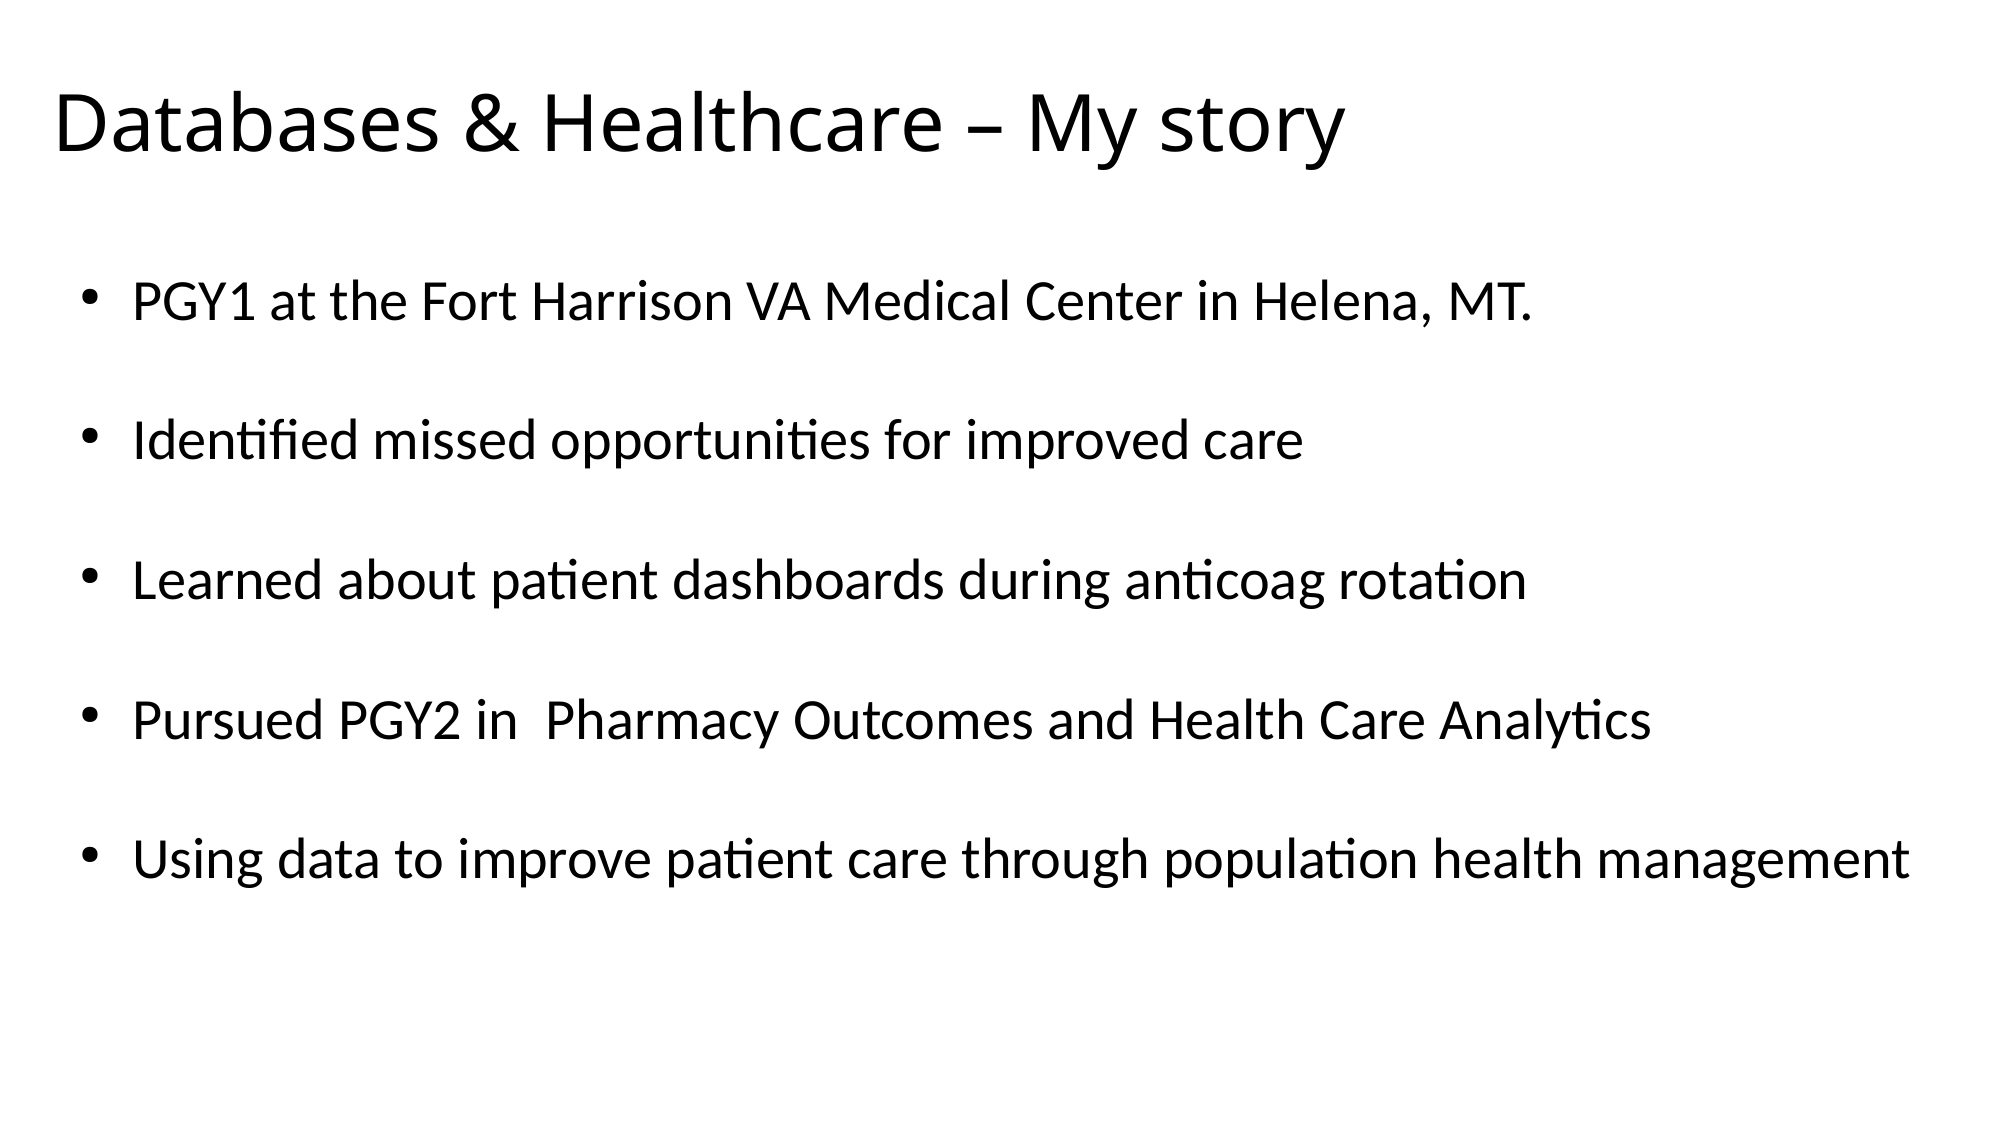

# Databases & Healthcare – My story
PGY1 at the Fort Harrison VA Medical Center in Helena, MT.
Identified missed opportunities for improved care
Learned about patient dashboards during anticoag rotation
Pursued PGY2 in Pharmacy Outcomes and Health Care Analytics
Using data to improve patient care through population health management